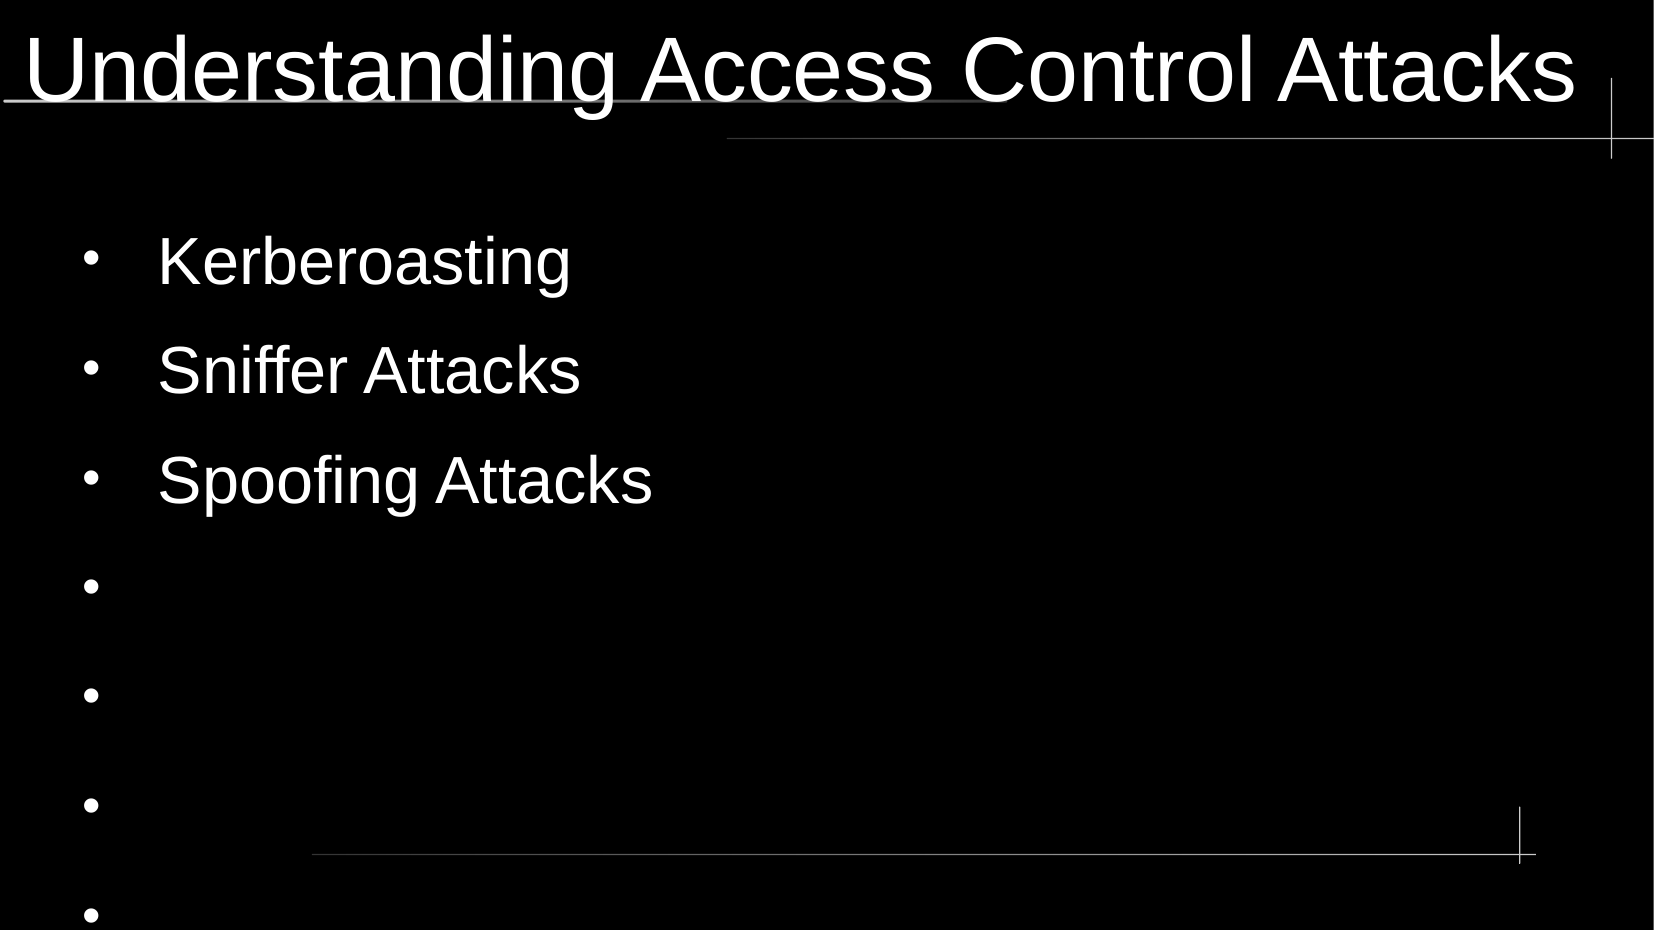

# Understanding Access Control Attacks
Kerberoasting
Sniffer Attacks
Spoofing Attacks